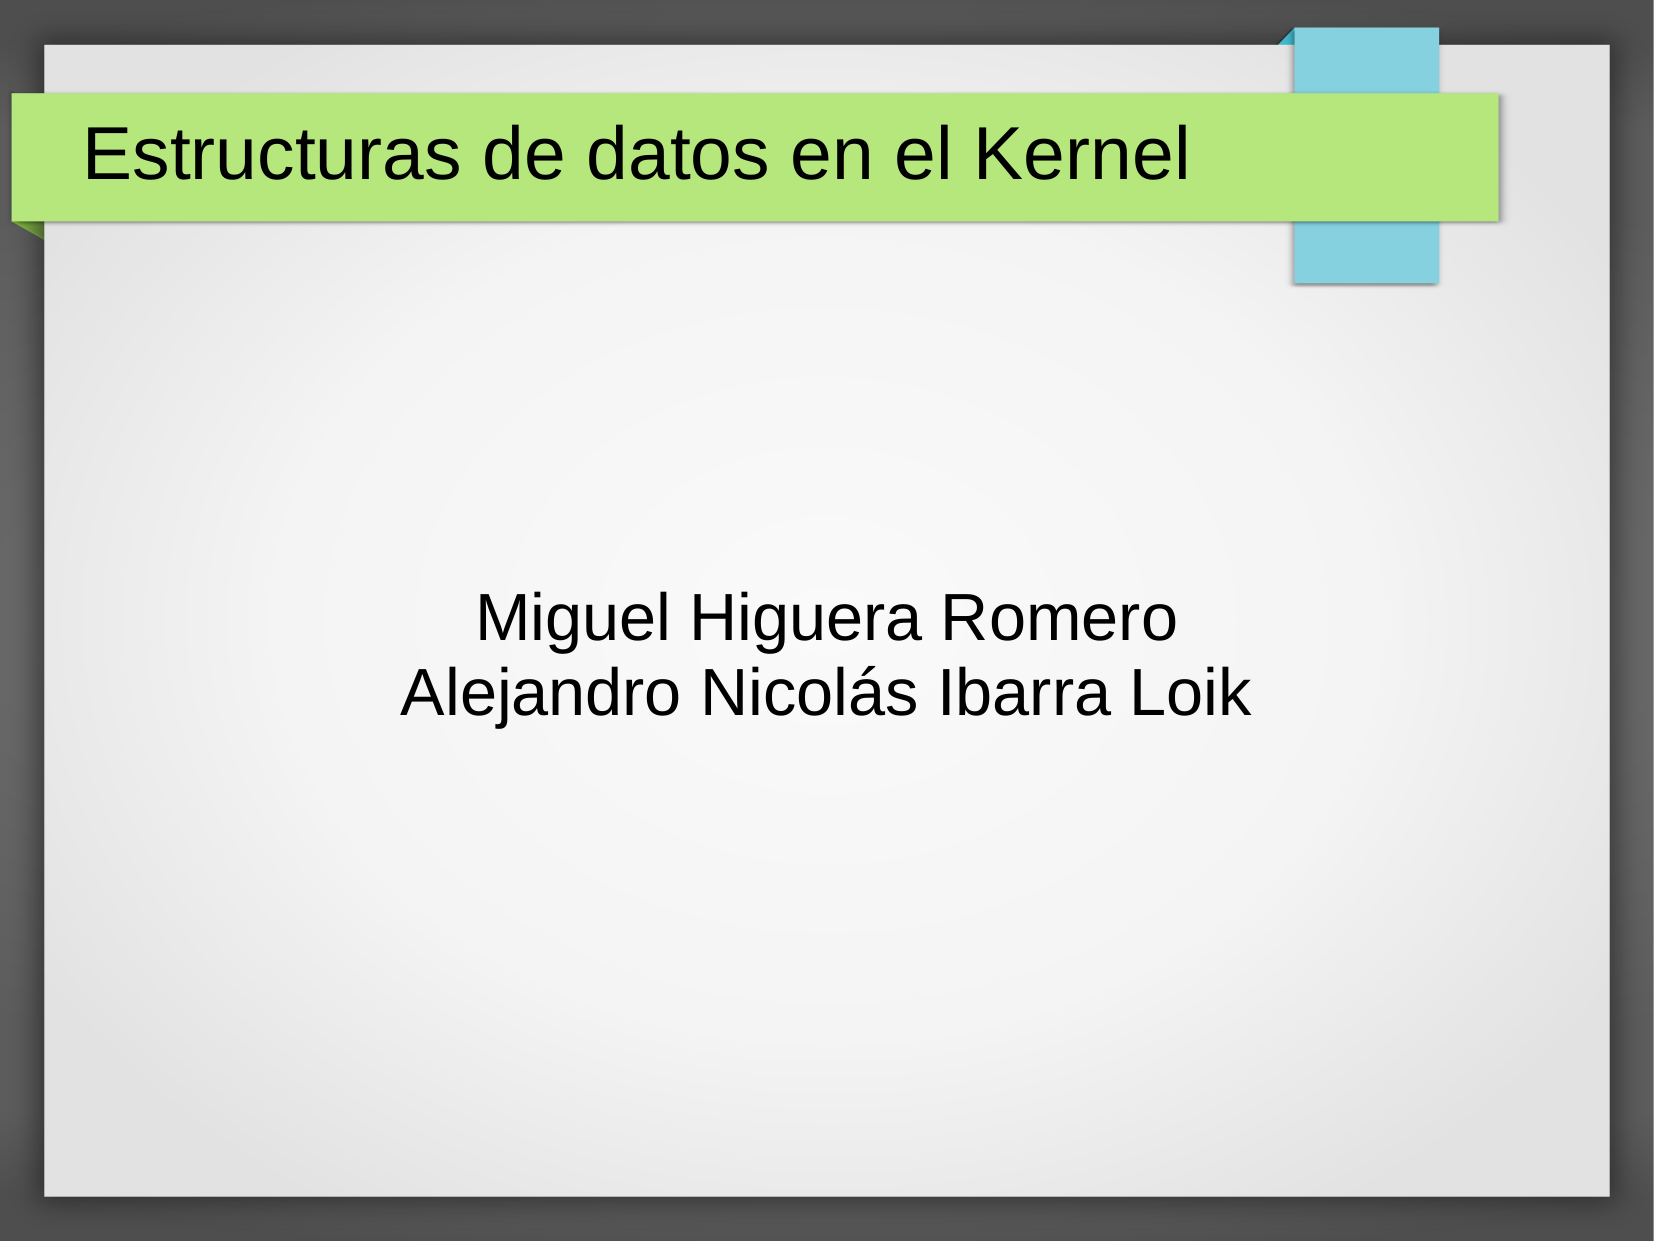

# Estructuras de datos en el Kernel
Miguel Higuera Romero
Alejandro Nicolás Ibarra Loik